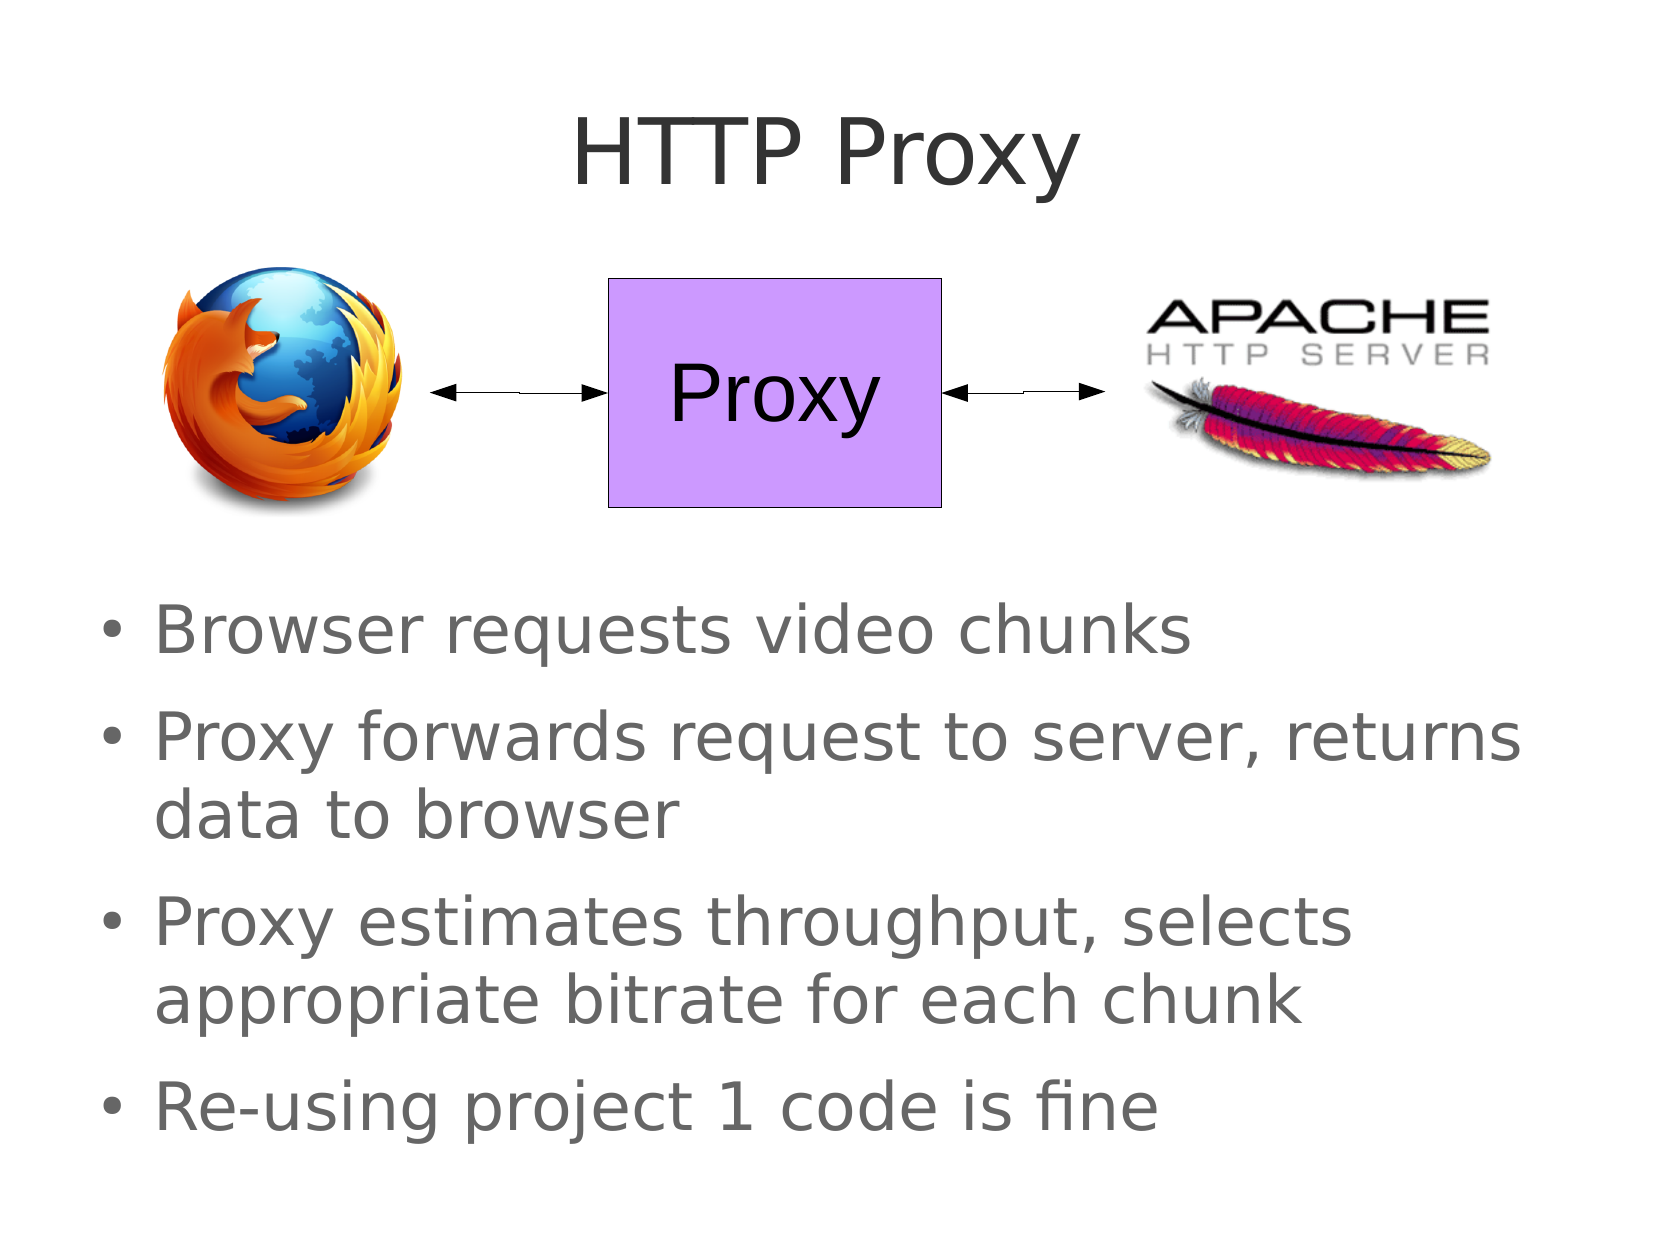

# HTTP Proxy
Proxy
Browser requests video chunks
Proxy forwards request to server, returns data to browser
Proxy estimates throughput, selects appropriate bitrate for each chunk
Re-using project 1 code is fine